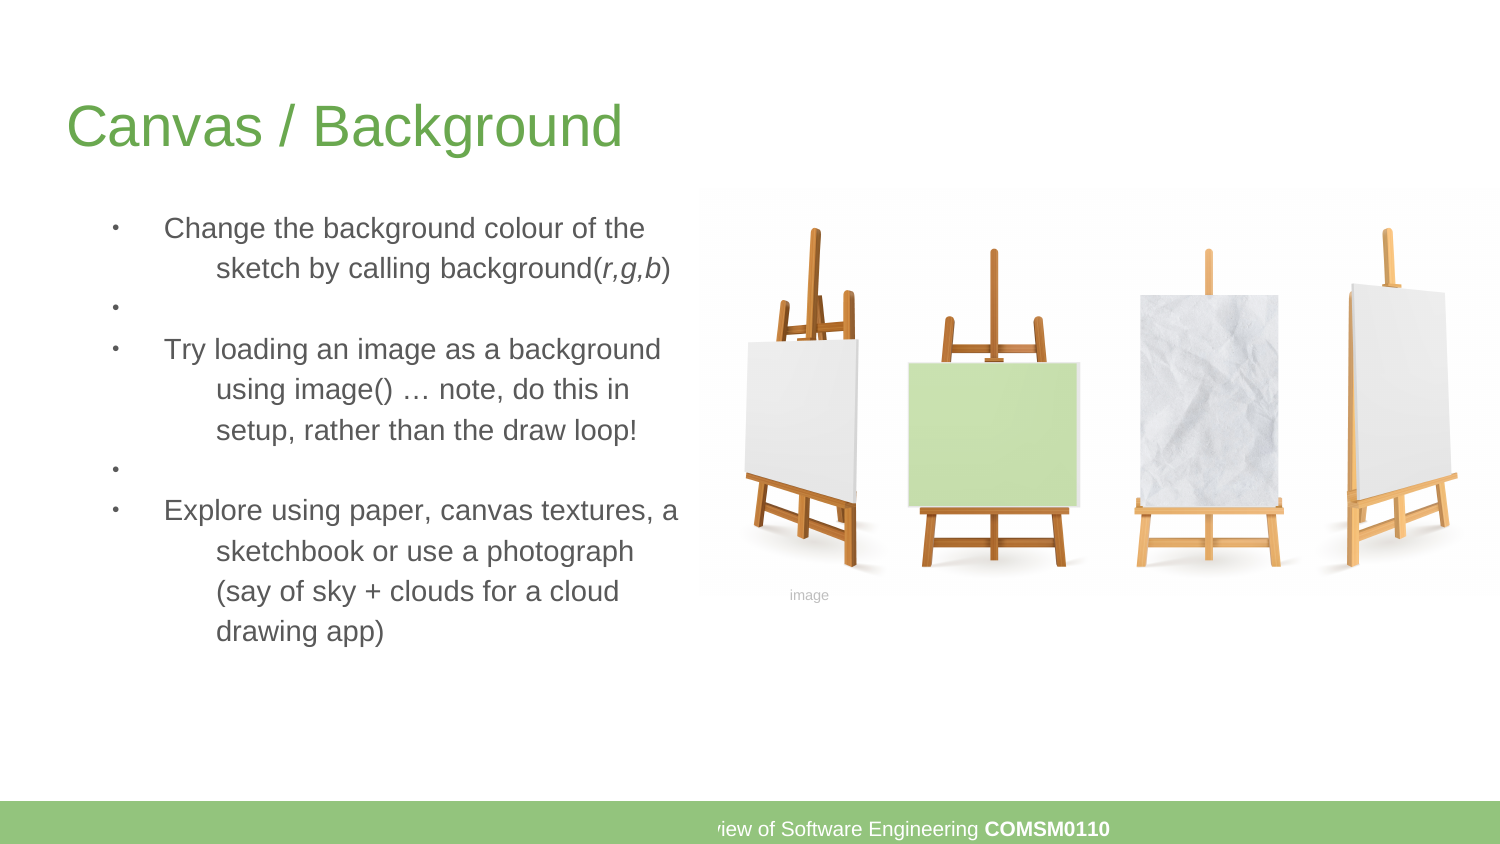

# Canvas / Background
Change the background colour of the sketch by calling background(r,g,b)
Try loading an image as a background using image() … note, do this in setup, rather than the draw loop!
Explore using paper, canvas textures, a sketchbook or use a photograph (say of sky + clouds for a cloud drawing app)
image